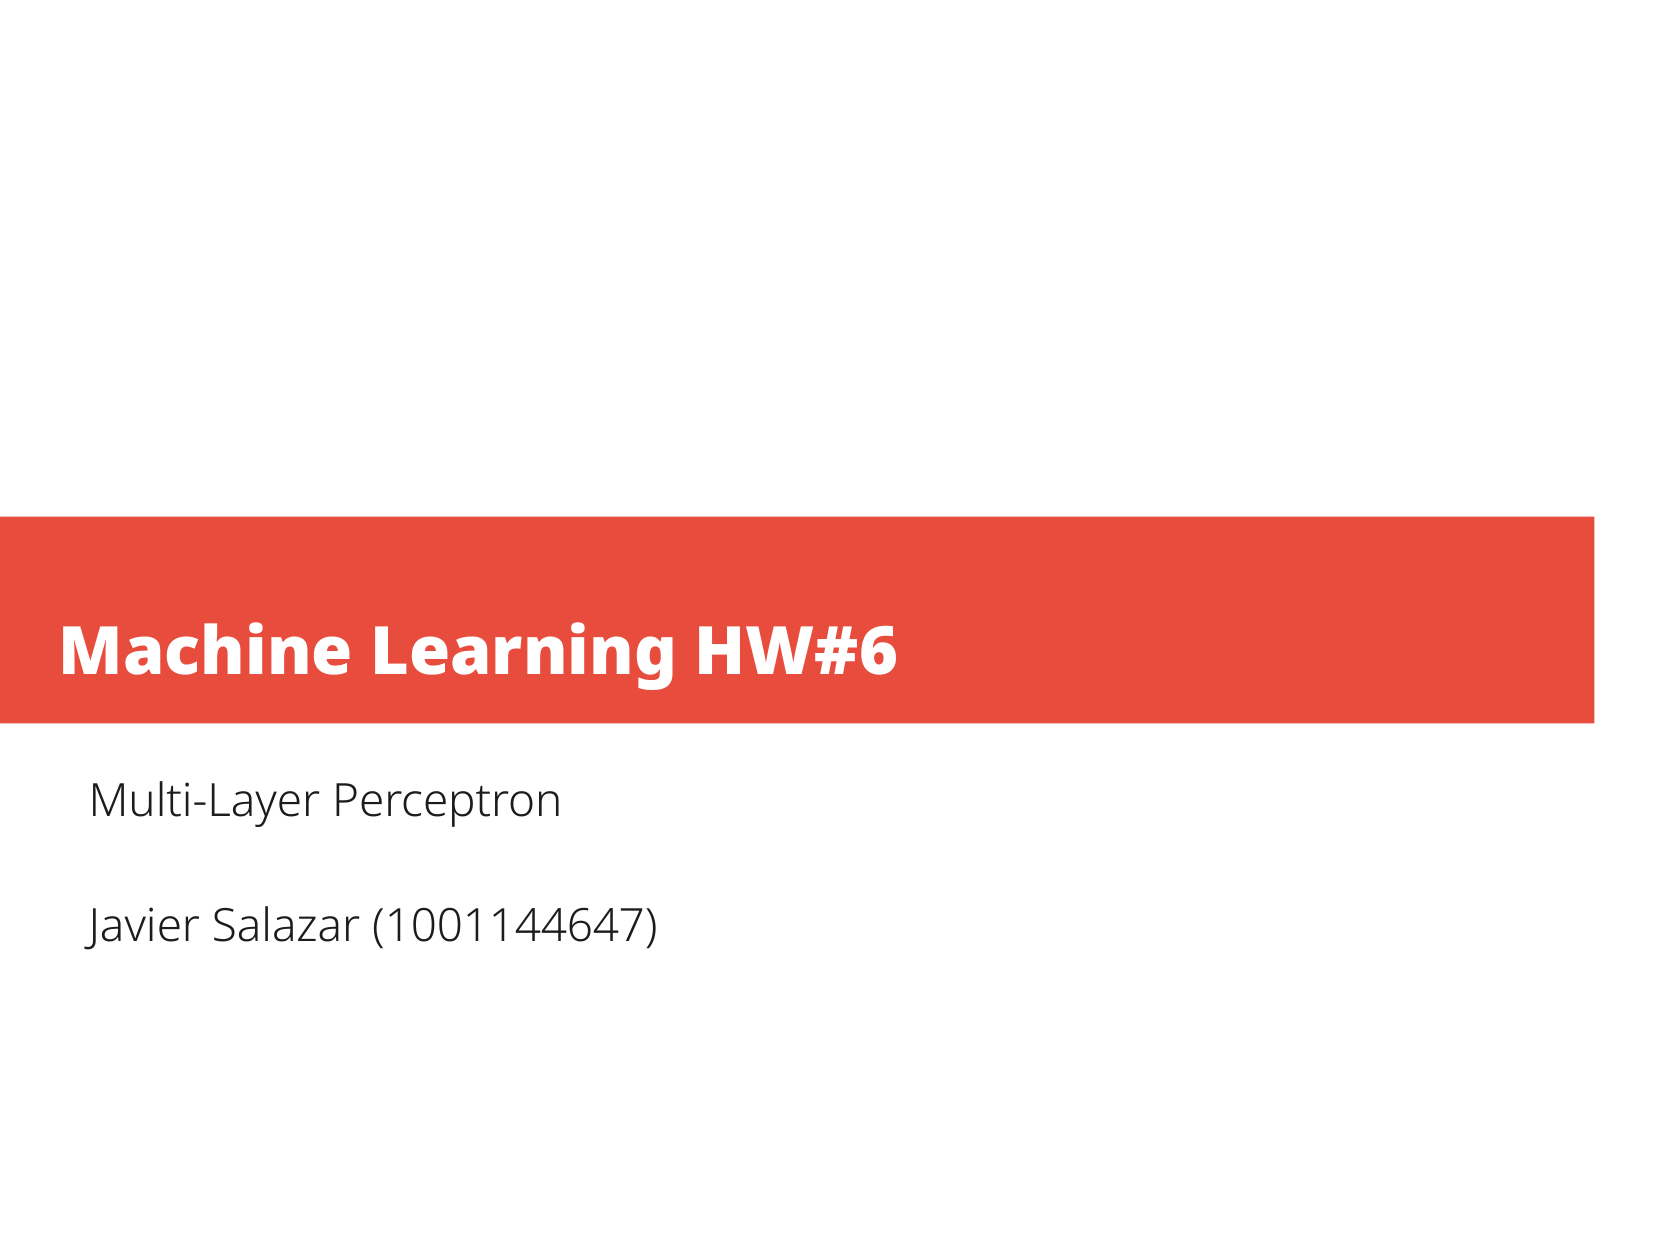

# Machine Learning HW#6
Multi-Layer Perceptron
Javier Salazar (1001144647)